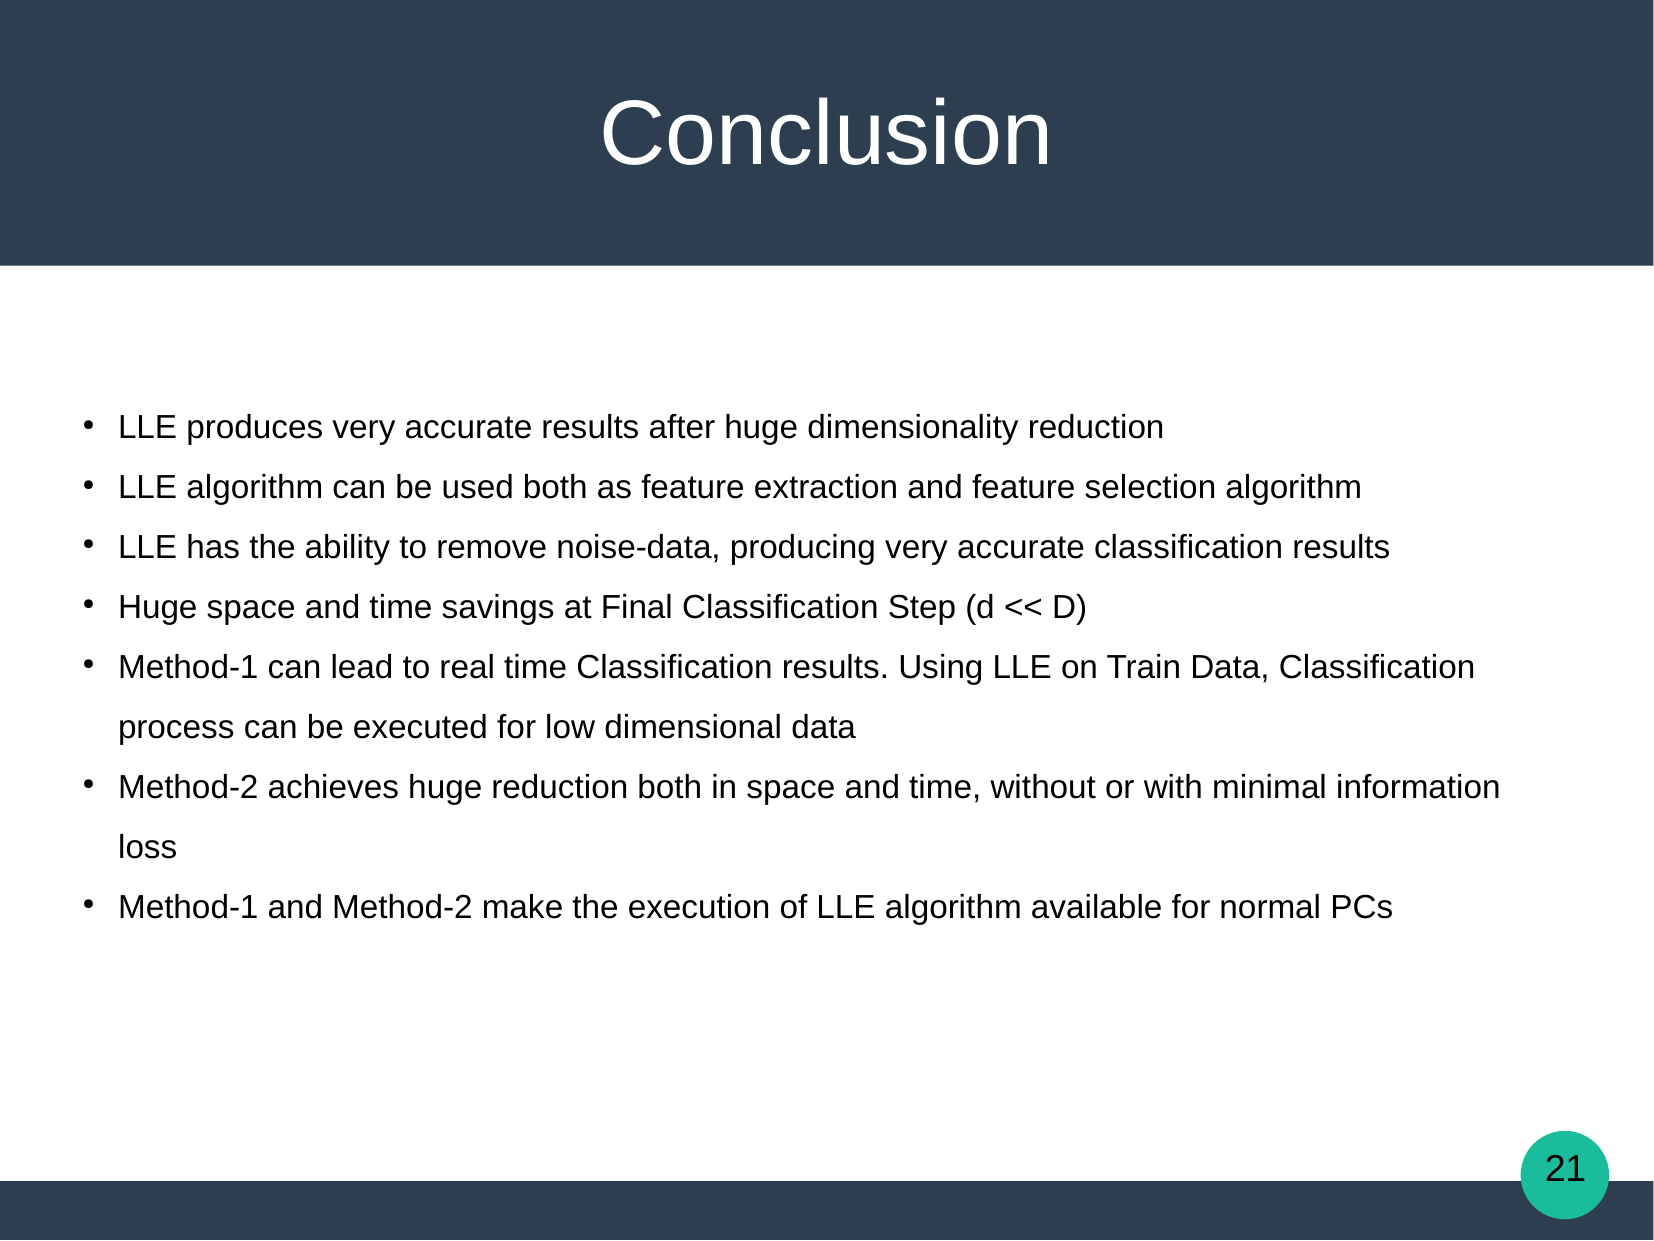

Conclusion
LLE produces very accurate results after huge dimensionality reduction
LLE algorithm can be used both as feature extraction and feature selection algorithm
LLE has the ability to remove noise-data, producing very accurate classification results
Huge space and time savings at Final Classification Step (d << D)
Method-1 can lead to real time Classification results. Using LLE on Train Data, Classification process can be executed for low dimensional data
Method-2 achieves huge reduction both in space and time, without or with minimal information loss
Method-1 and Method-2 make the execution of LLE algorithm available for normal PCs